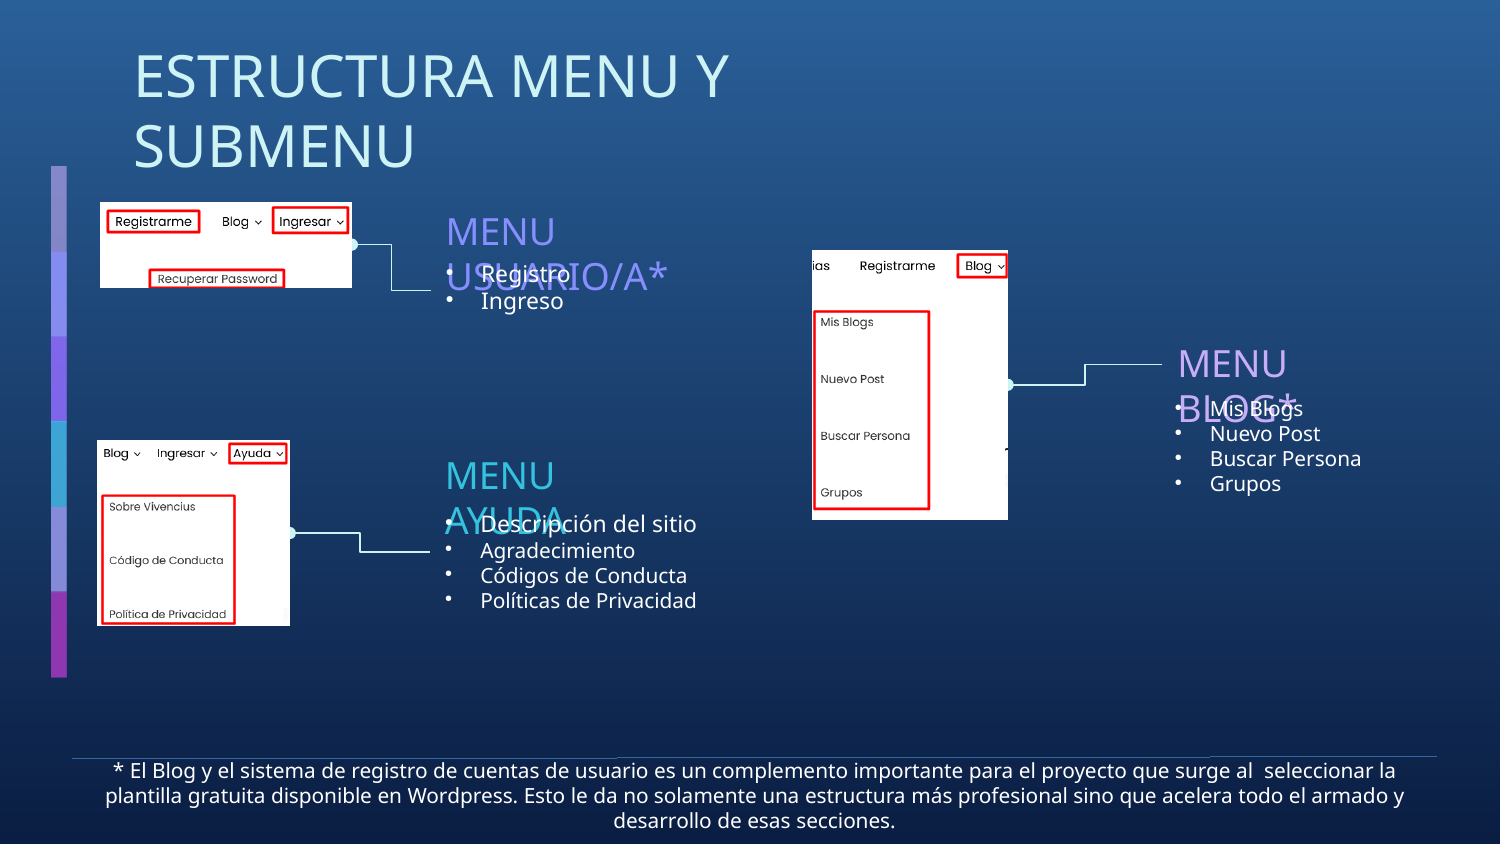

# ESTRUCTURA MENU Y SUBMENU
MENU USUARIO/A*
Registro
Ingreso
MENU BLOG*
Mis Blogs
Nuevo Post
Buscar Persona
Grupos
MENU AYUDA
Descripción del sitio
Agradecimiento
Códigos de Conducta
Políticas de Privacidad
* El Blog y el sistema de registro de cuentas de usuario es un complemento importante para el proyecto que surge al seleccionar la plantilla gratuita disponible en Wordpress. Esto le da no solamente una estructura más profesional sino que acelera todo el armado y desarrollo de esas secciones.